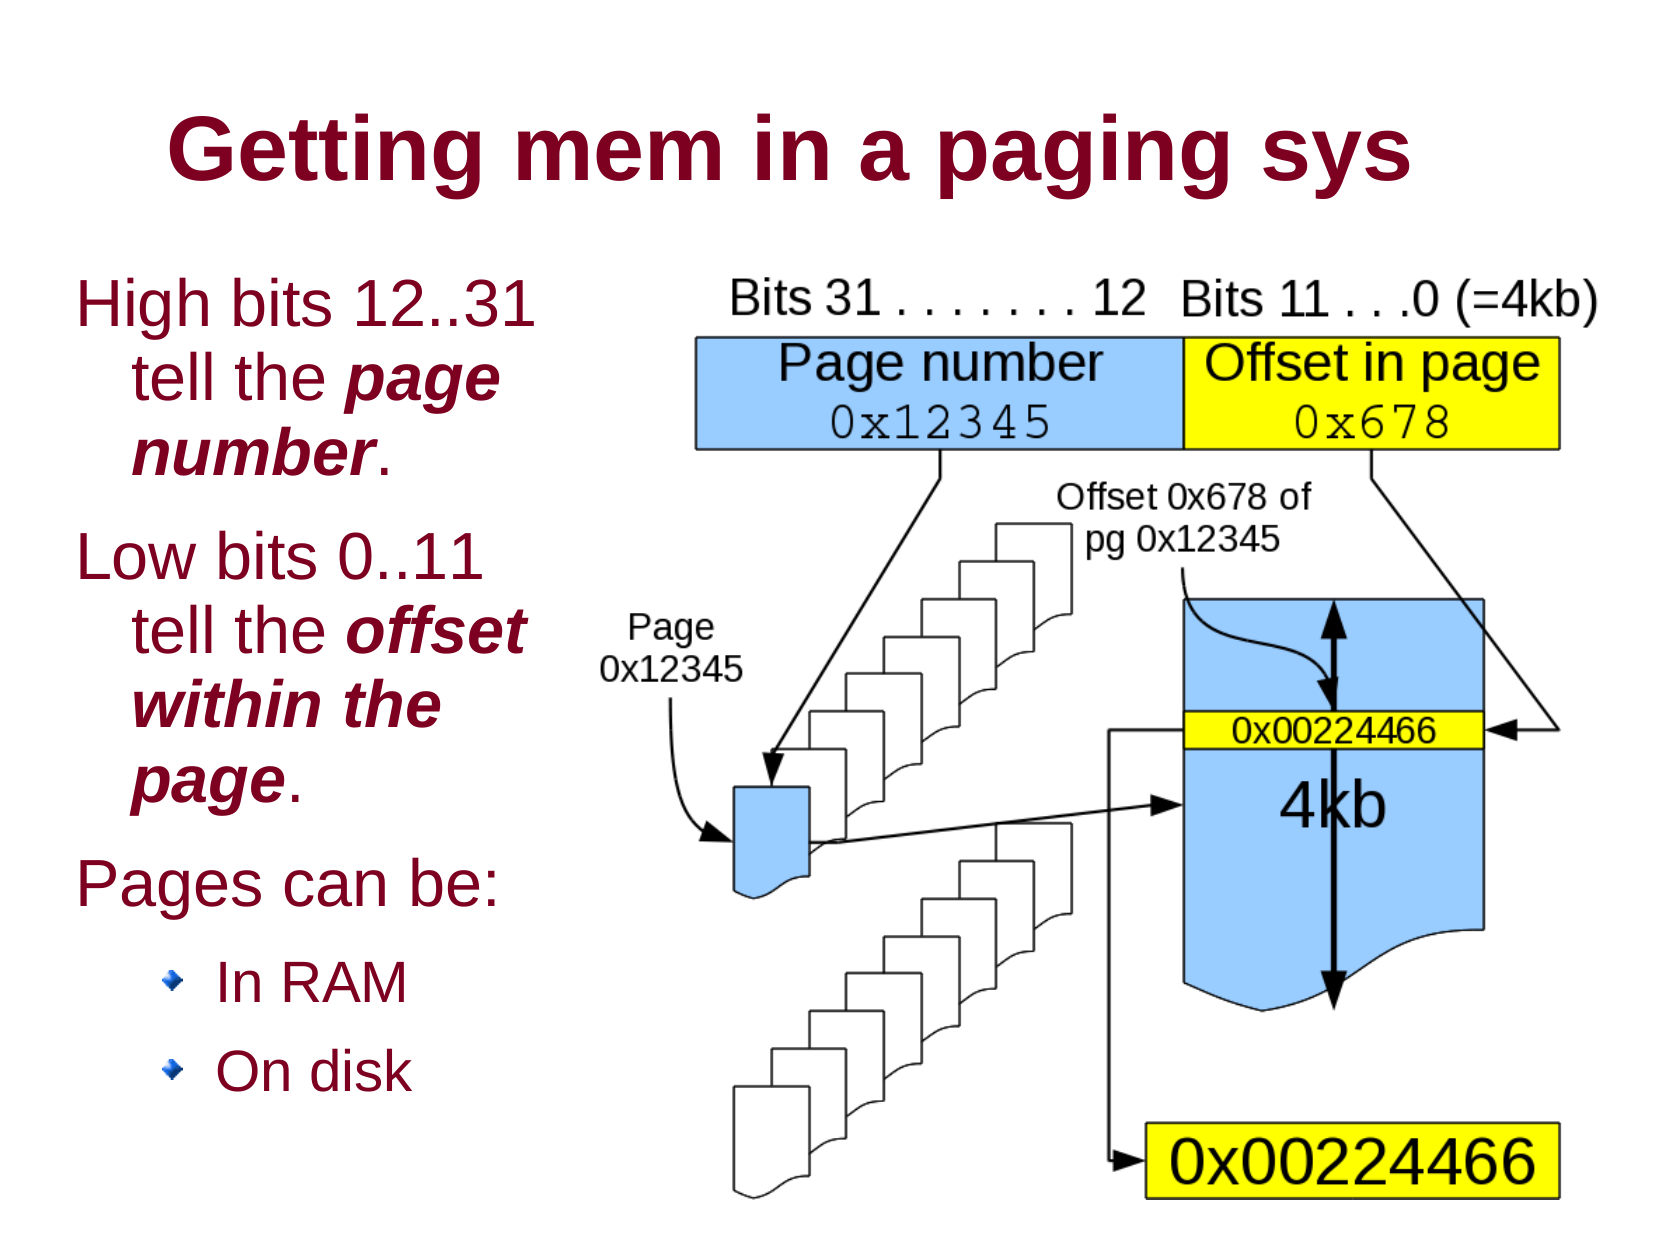

# Getting mem in a paging sys
High bits 12..31 tell the page number.
Low bits 0..11 tell the offset within the page.
Pages can be:
In RAM
On disk